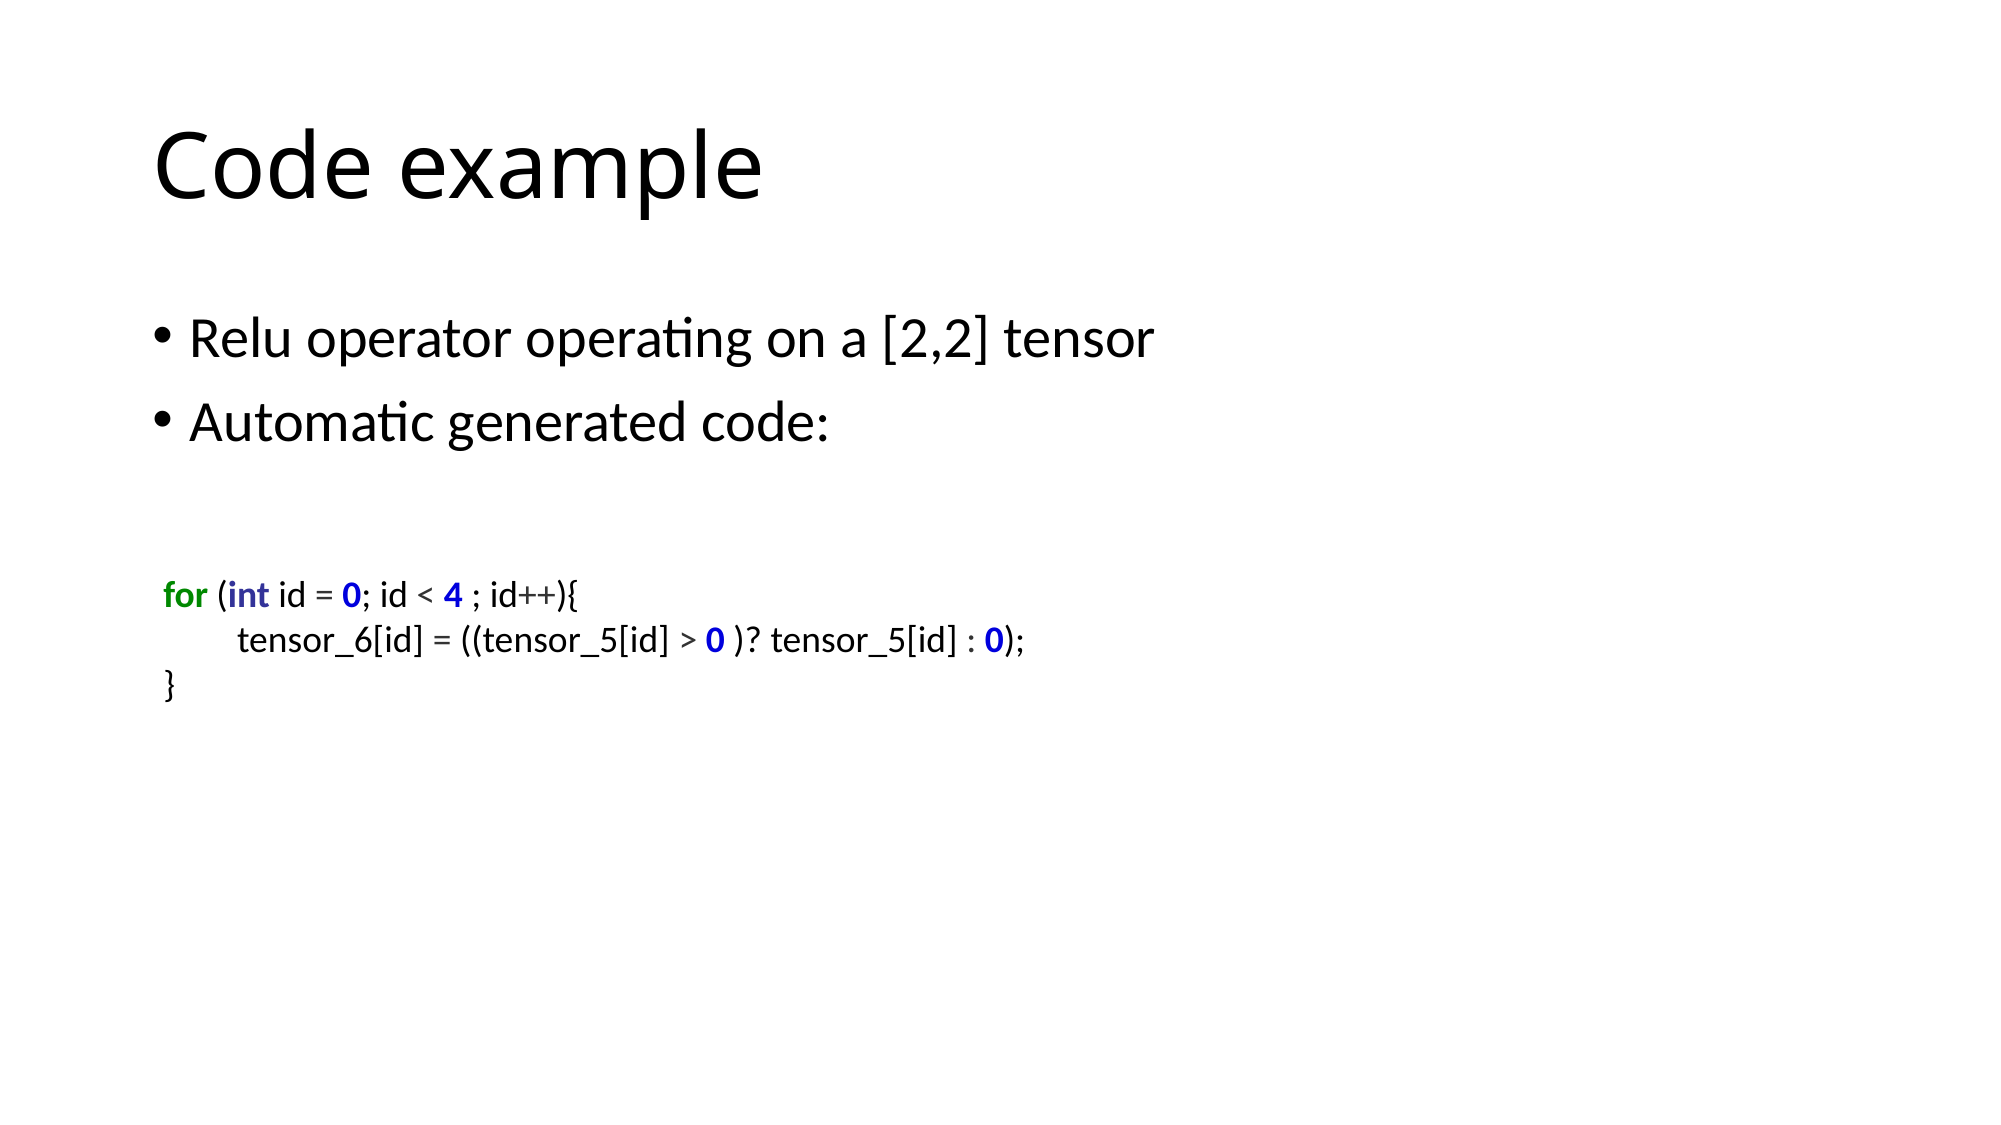

# Code example
Relu operator operating on a [2,2] tensor
Automatic generated code:
for (int id = 0; id < 4 ; id++){
	tensor_6[id] = ((tensor_5[id] > 0 )? tensor_5[id] : 0);
}